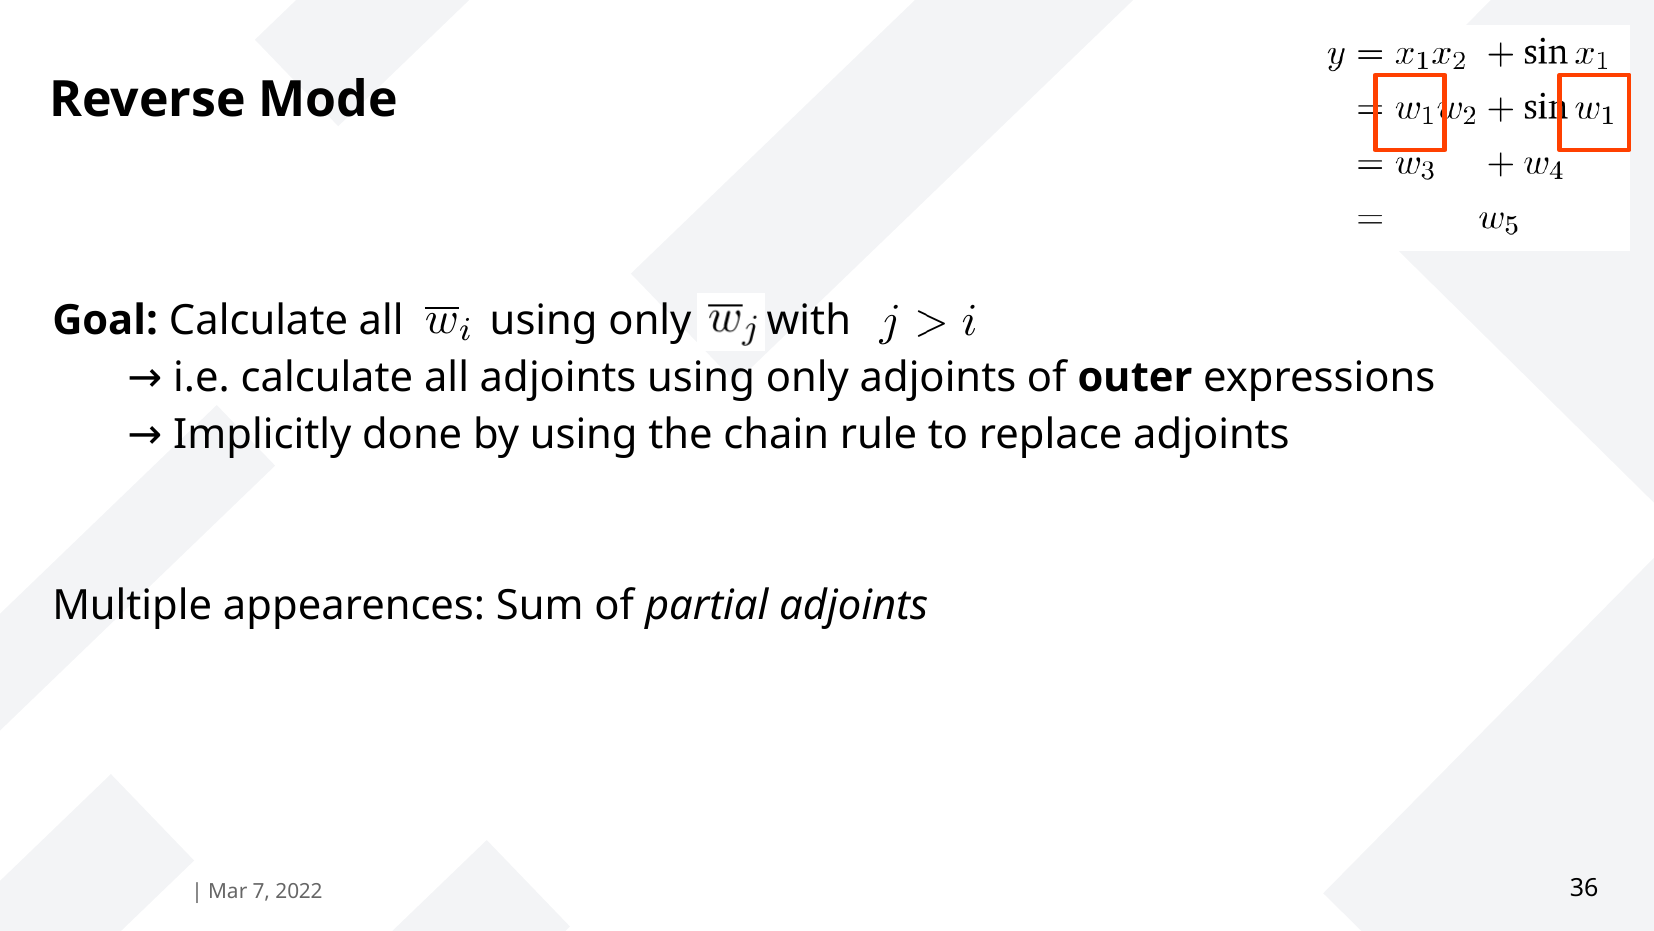

# Reverse Mode
Goal: Calculate all using only with
	→ i.e. calculate all adjoints using only adjoints of outer expressions
	→ Implicitly done by using the chain rule to replace adjoints
Multiple appearences: Sum of partial adjoints